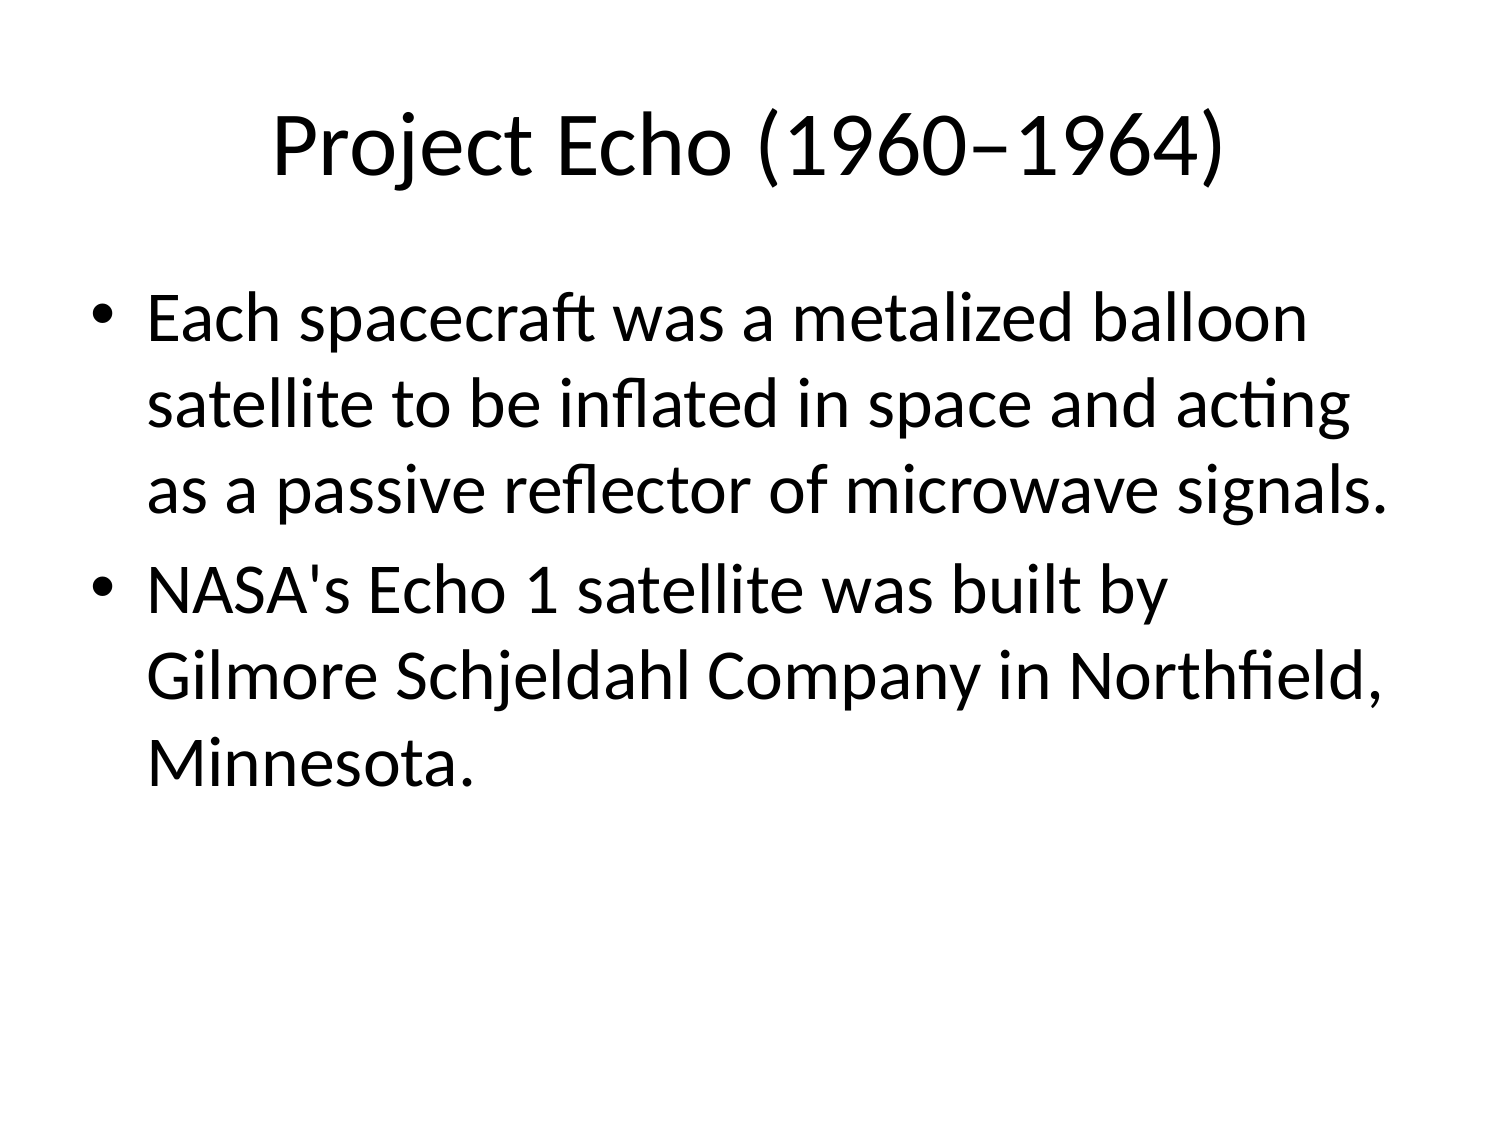

# Project Echo (1960–1964)
Each spacecraft was a metalized balloon satellite to be inflated in space and acting as a passive reflector of microwave signals.
NASA's Echo 1 satellite was built by Gilmore Schjeldahl Company in Northfield, Minnesota.